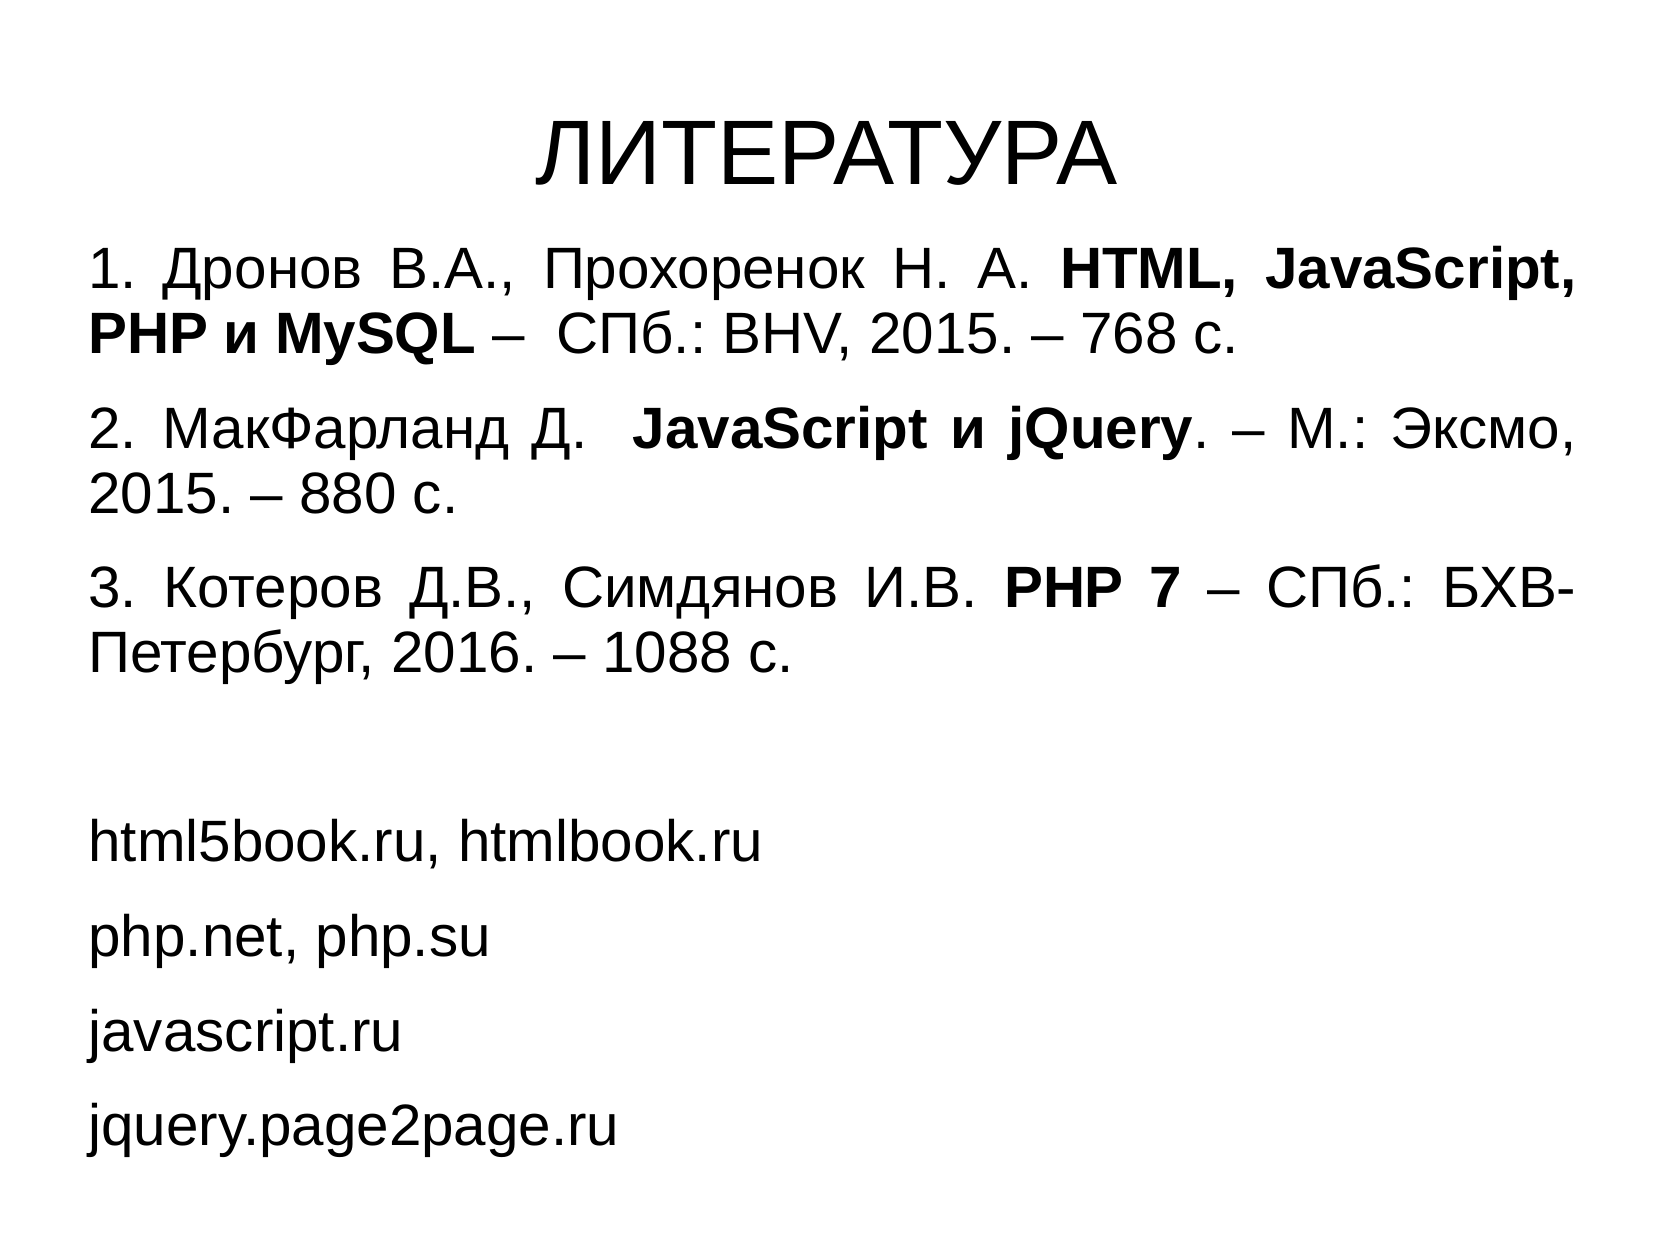

# ЛИТЕРАТУРА
1.	Дронов В.А., Прохоренок Н. А. HTML, JavaScript, PHP и MySQL – СПб.: BHV, 2015. – 768 с.
2.	МакФарланд Д. JavaScript и jQuery. – М.: Эксмо, 2015. – 880 c.
3. Котеров Д.В., Симдянов И.В. PHP 7 – СПб.: БХВ-Петербург, 2016. – 1088 с.
html5book.ru, htmlbook.ru
php.net, php.su
javascript.ru
jquery.page2page.ru